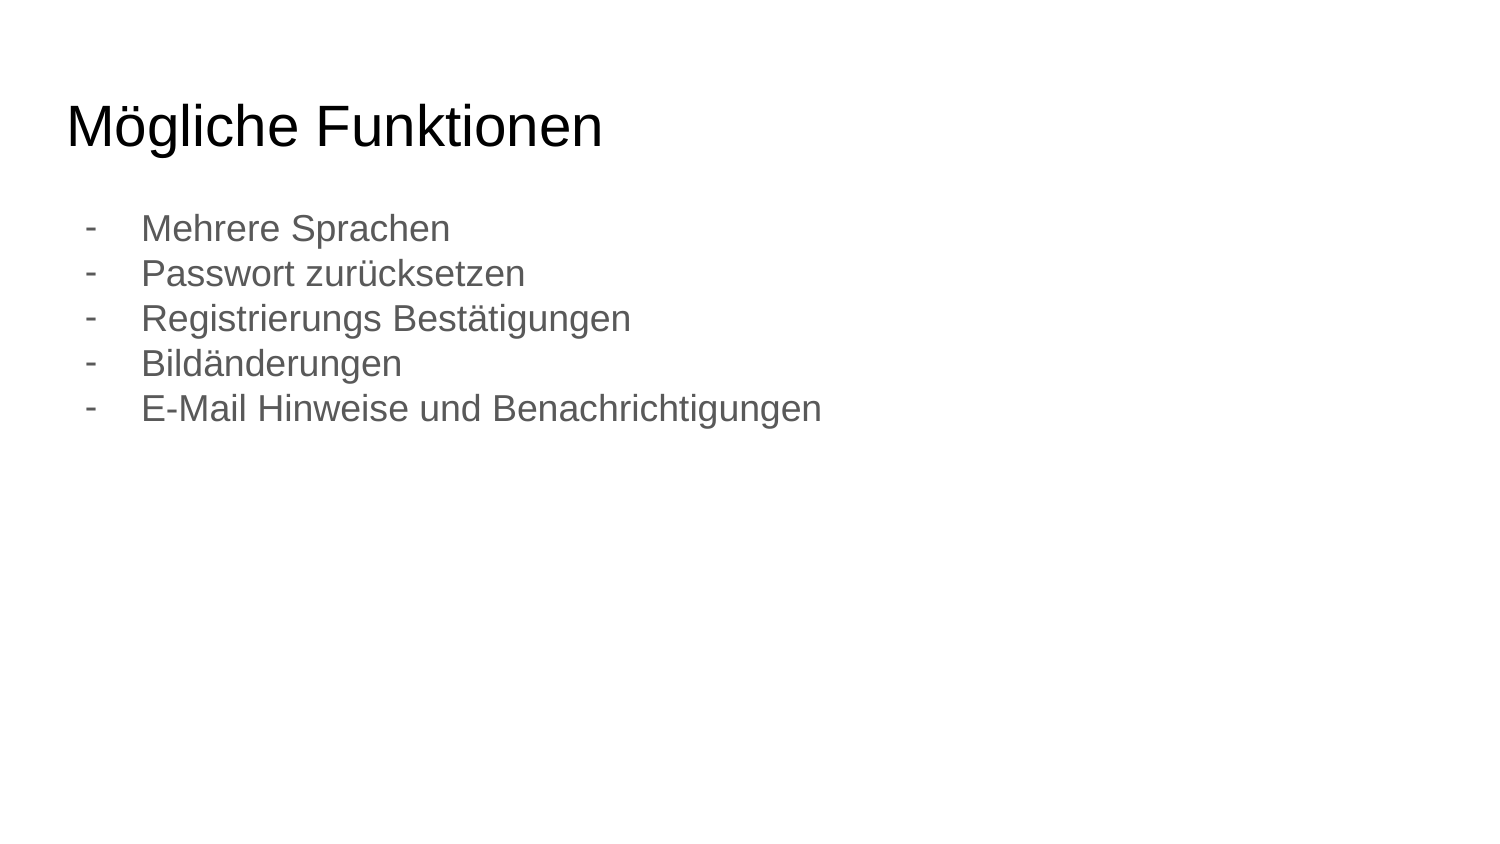

# Mögliche Funktionen
Mehrere Sprachen
Passwort zurücksetzen
Registrierungs Bestätigungen
Bildänderungen
E-Mail Hinweise und Benachrichtigungen